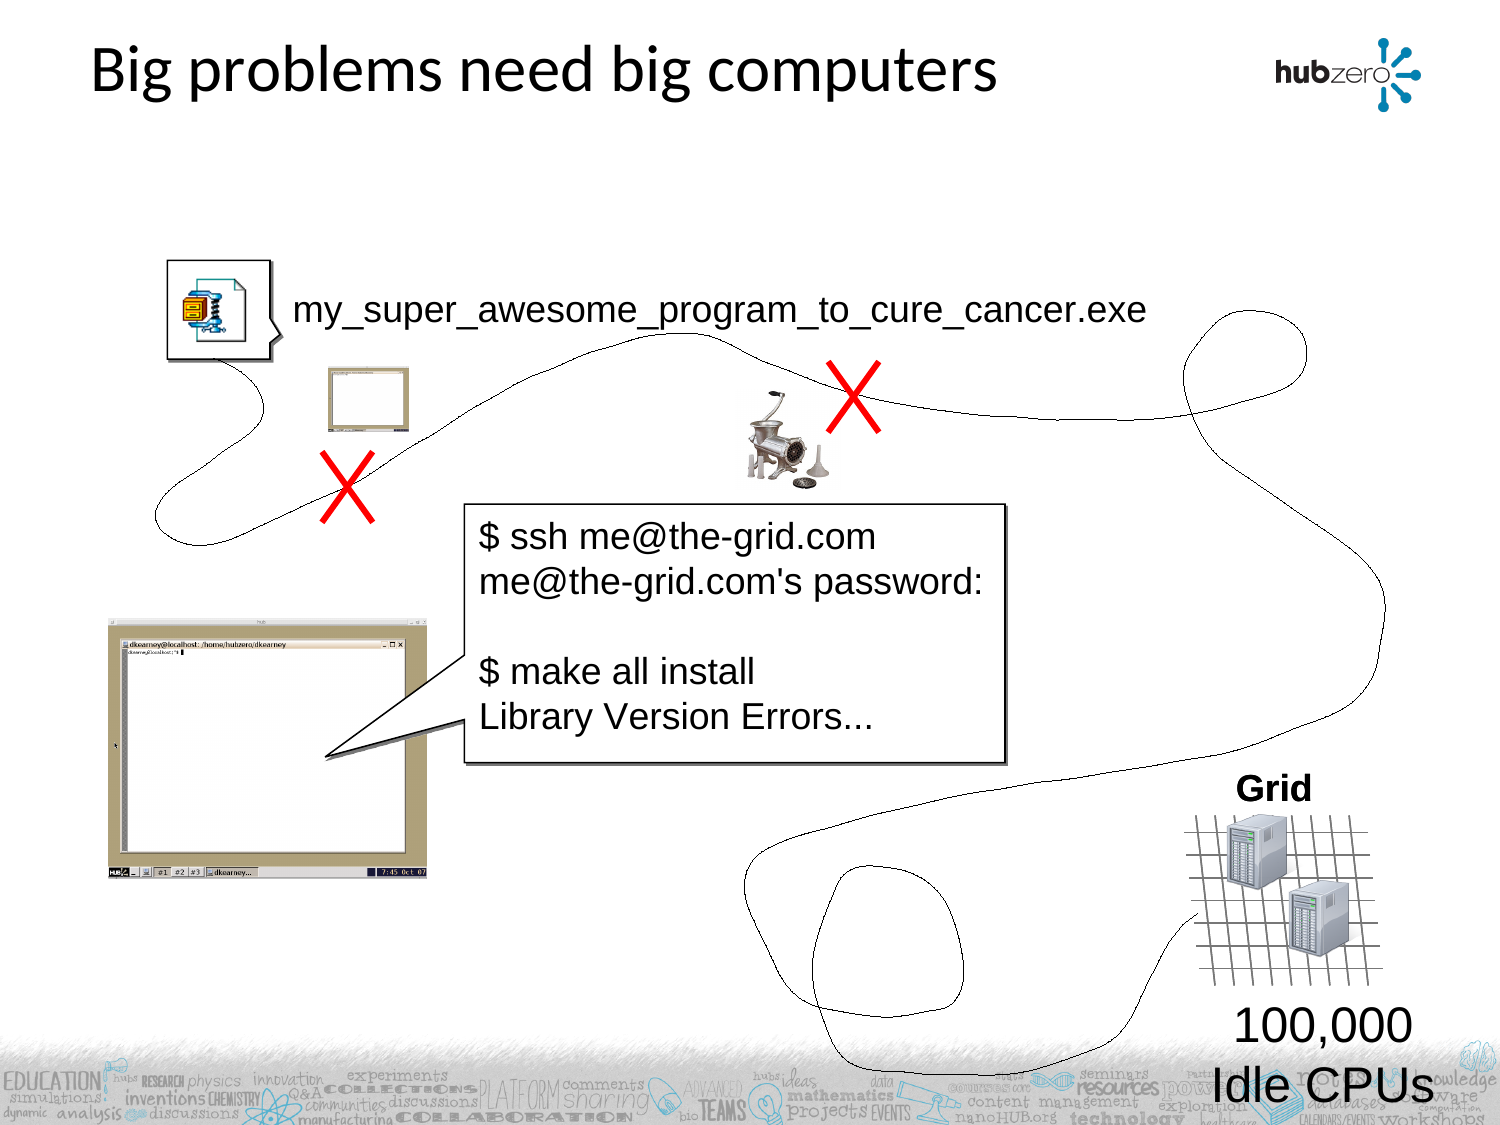

# Big problems need big computers
my_super_awesome_program_to_cure_cancer.exe
$ ssh me@the-grid.com
me@the-grid.com's password:
$ make all install
Library Version Errors...
Grid
Grid
100,000
Idle CPUs